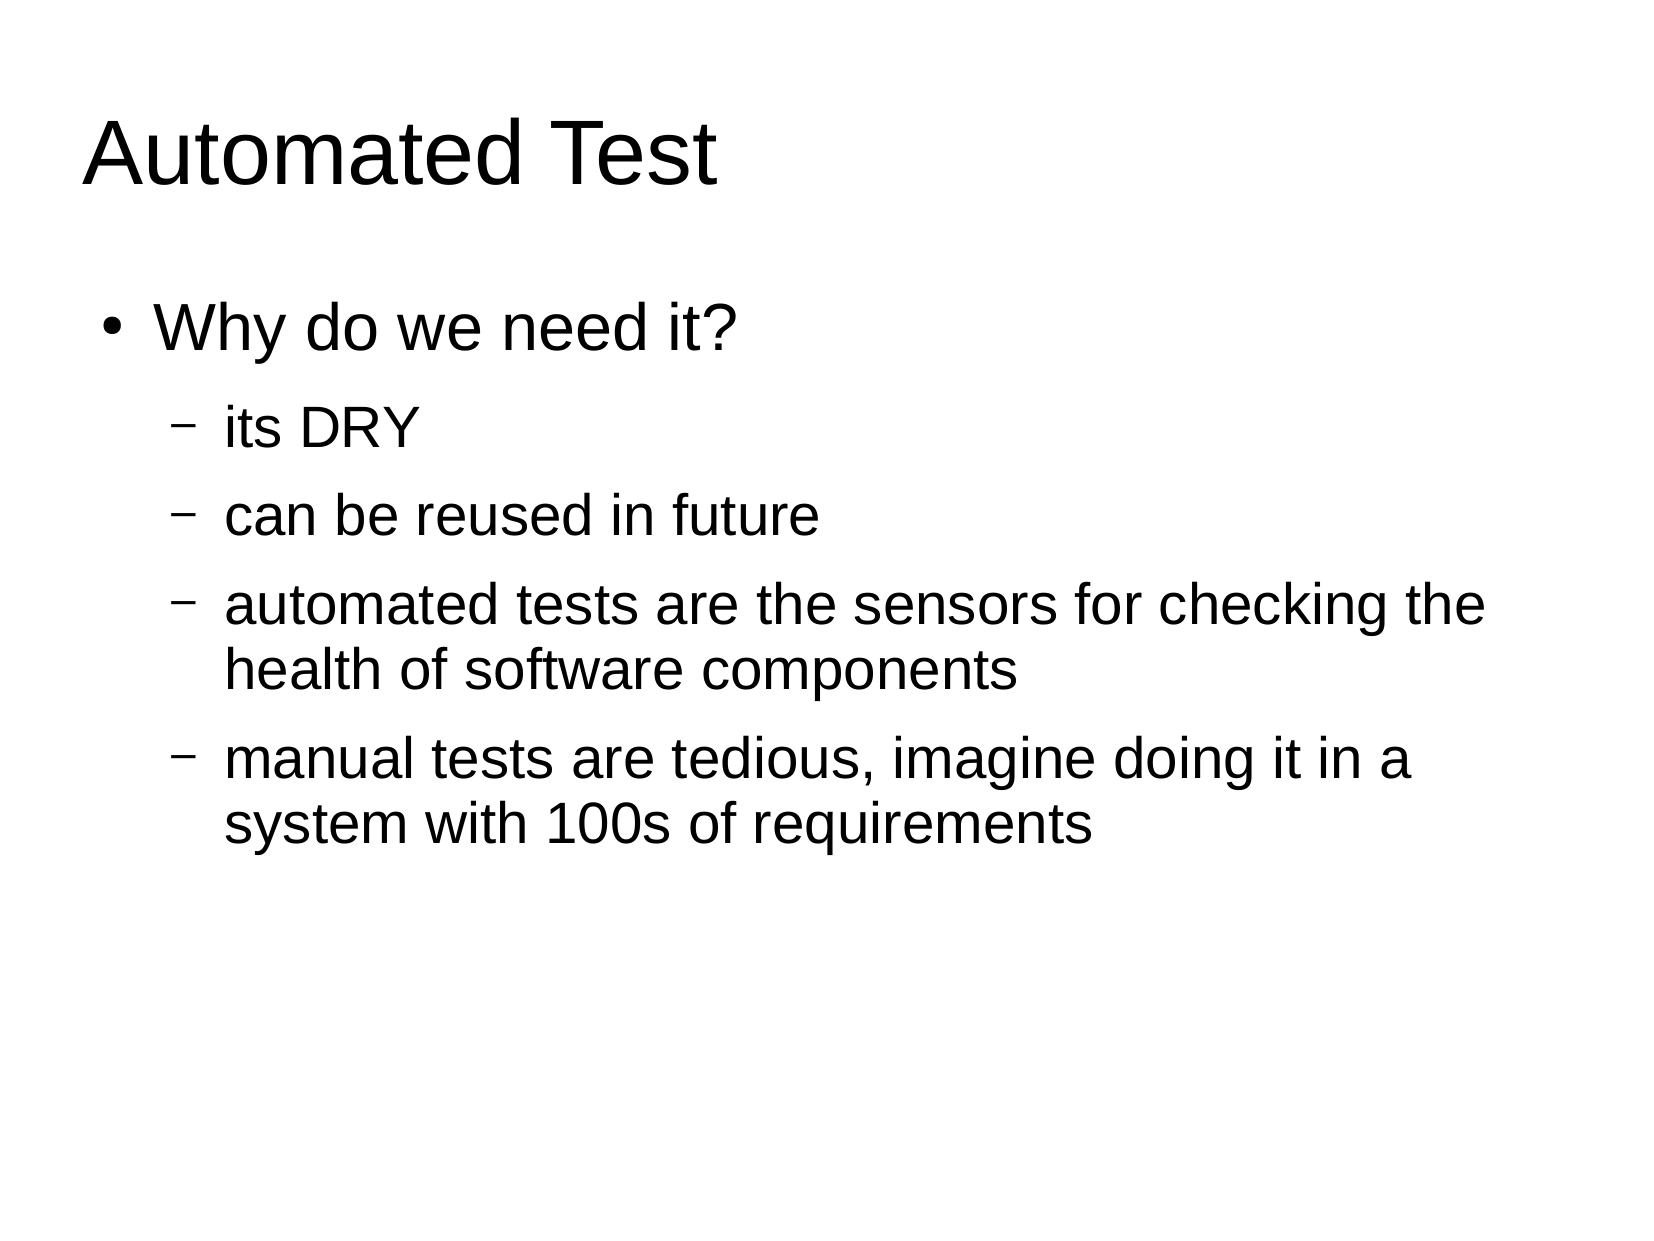

# Automated Test
Why do we need it?
its DRY
can be reused in future
automated tests are the sensors for checking the health of software components
manual tests are tedious, imagine doing it in a system with 100s of requirements